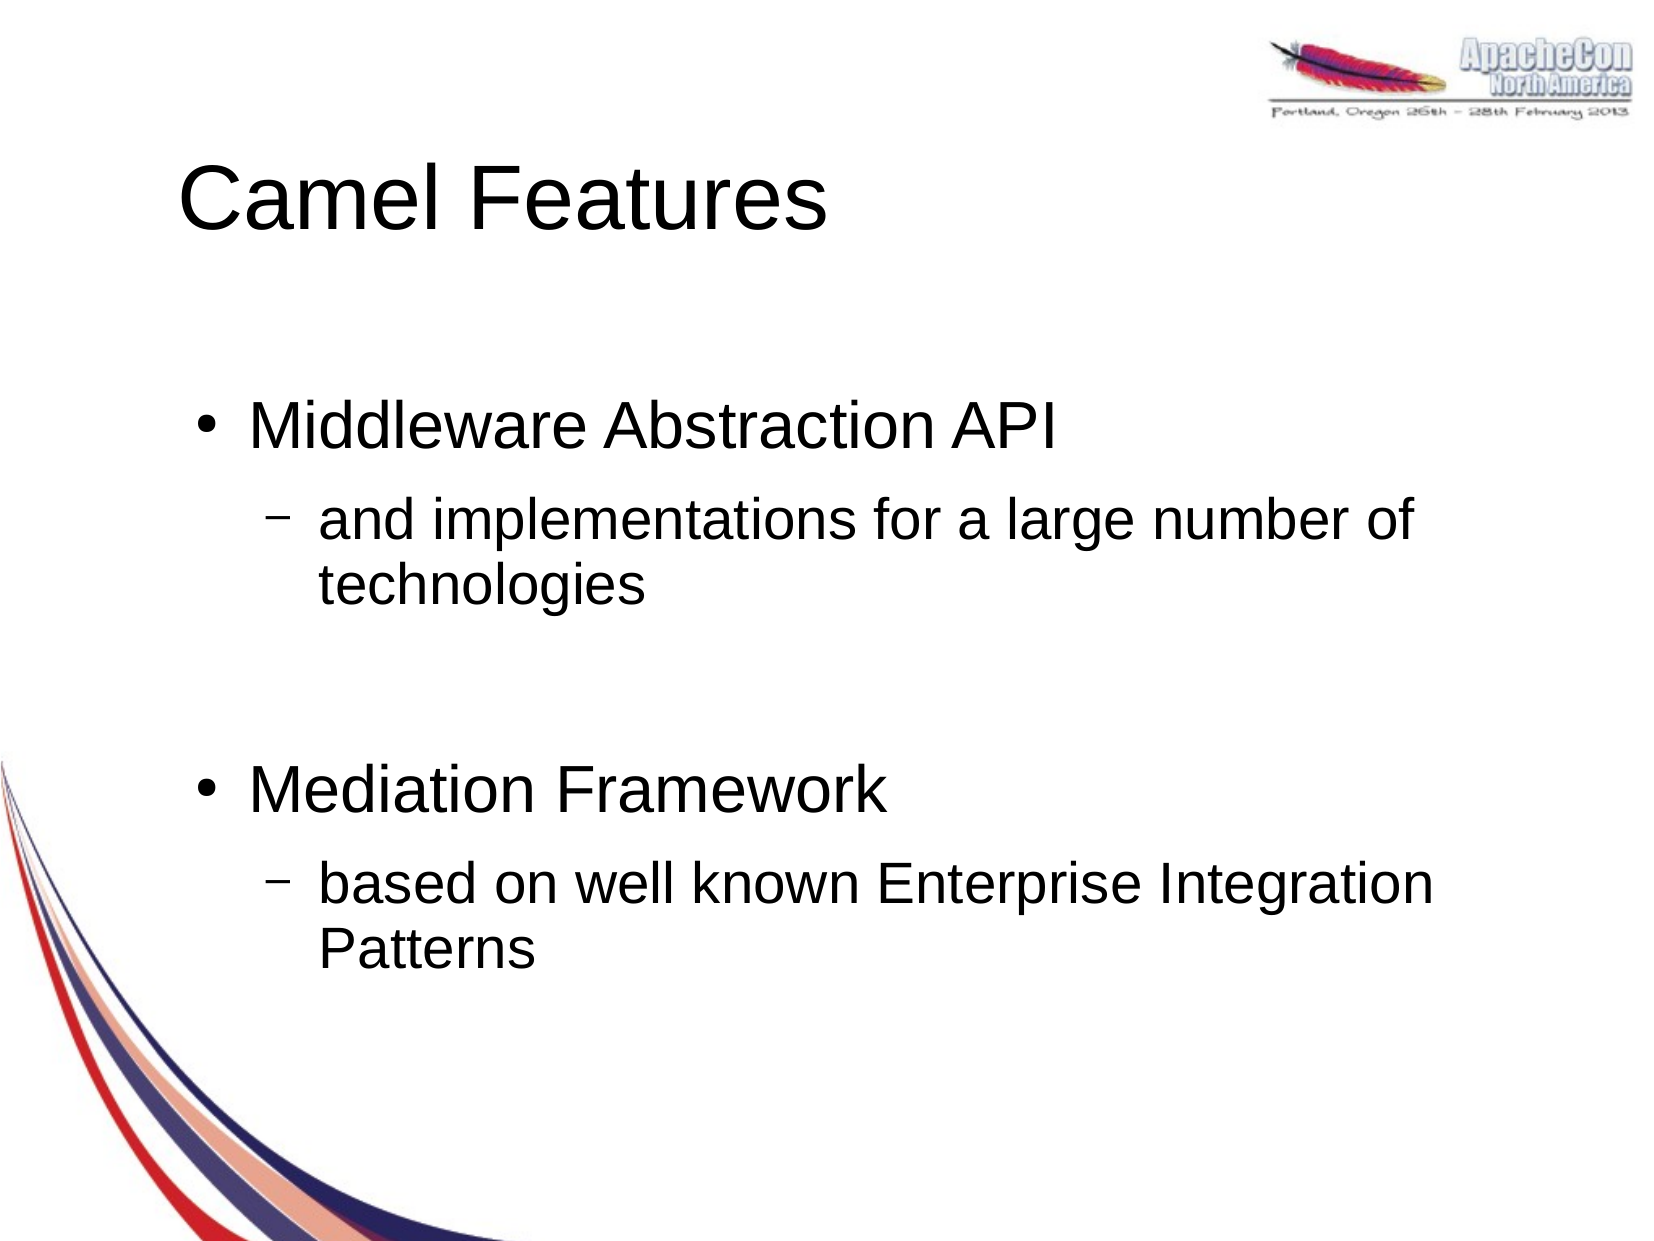

# Camel Features
Middleware Abstraction API
and implementations for a large number of technologies
Mediation Framework
based on well known Enterprise Integration Patterns